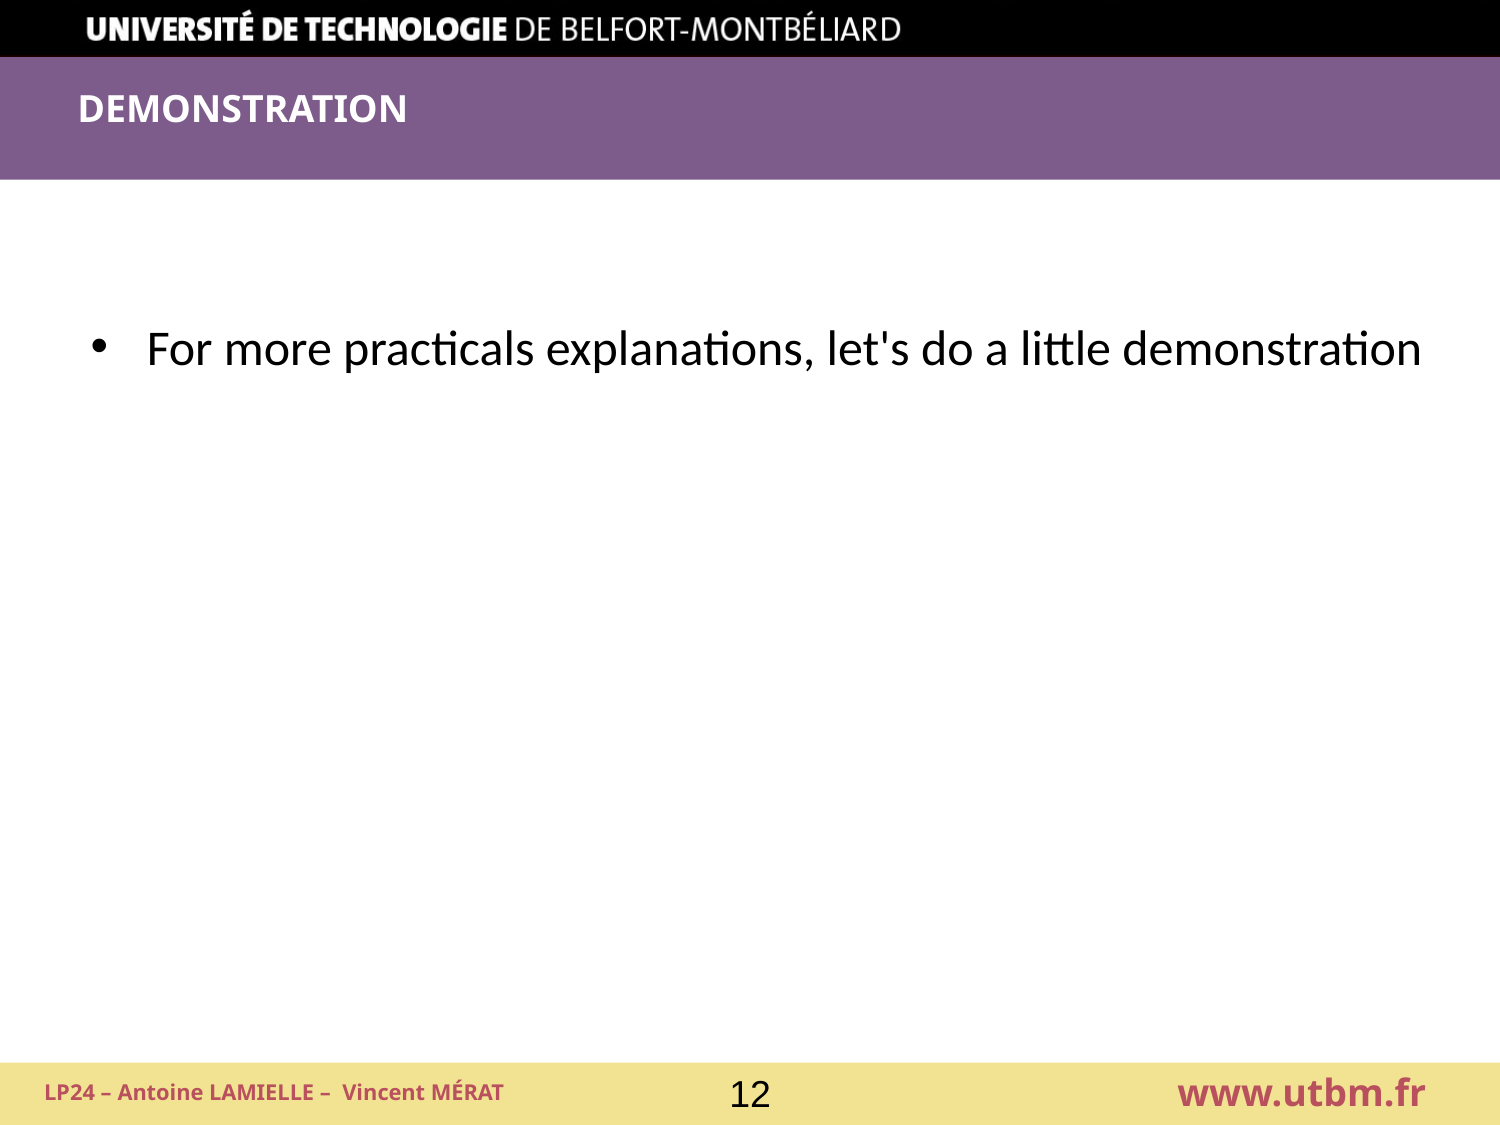

DEMONSTRATION
For more practicals explanations, let's do a little demonstration
www.utbm.fr
LP24 – Antoine LAMIELLE – Vincent MÉRAT